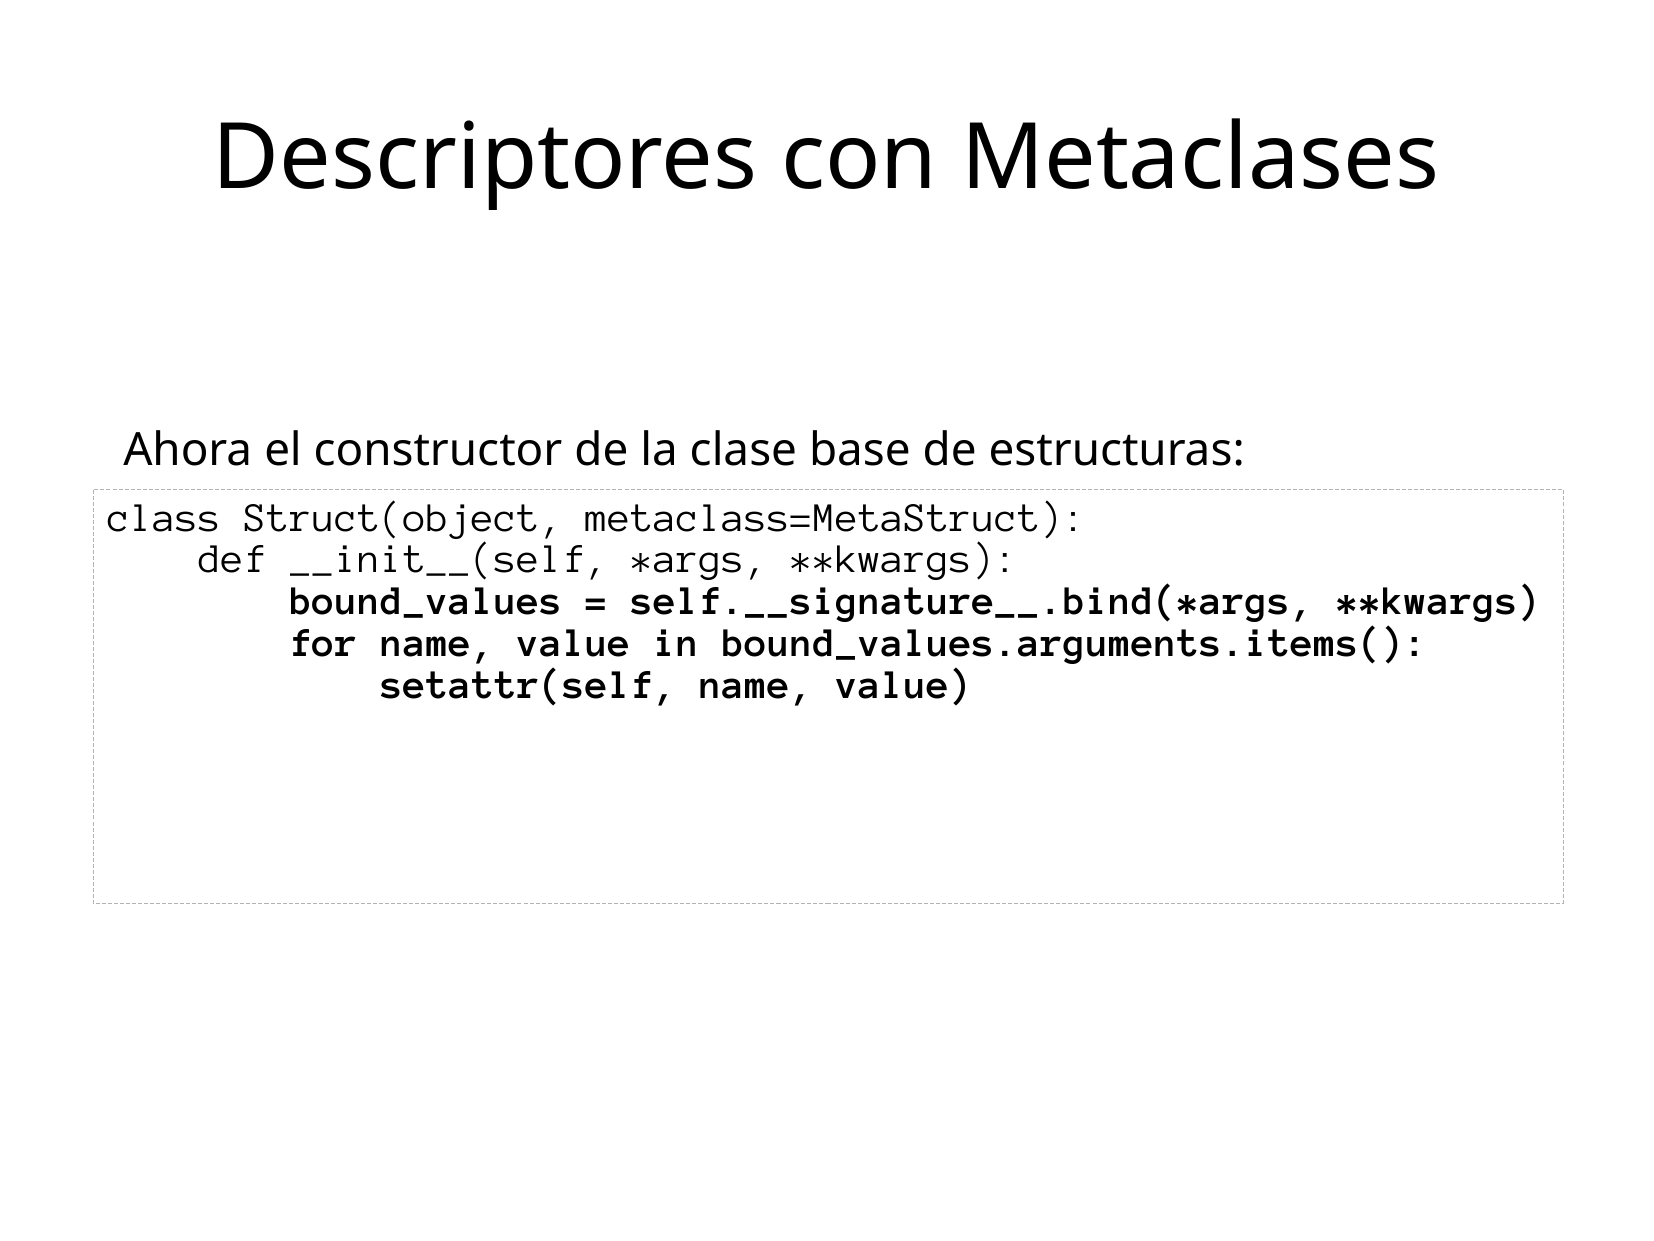

# Descriptores con Metaclases
Ahora el constructor de la clase base de estructuras:
class Struct(object, metaclass=MetaStruct):
 def __init__(self, *args, **kwargs):
 bound_values = self.__signature__.bind(*args, **kwargs)
 for name, value in bound_values.arguments.items():
 setattr(self, name, value)